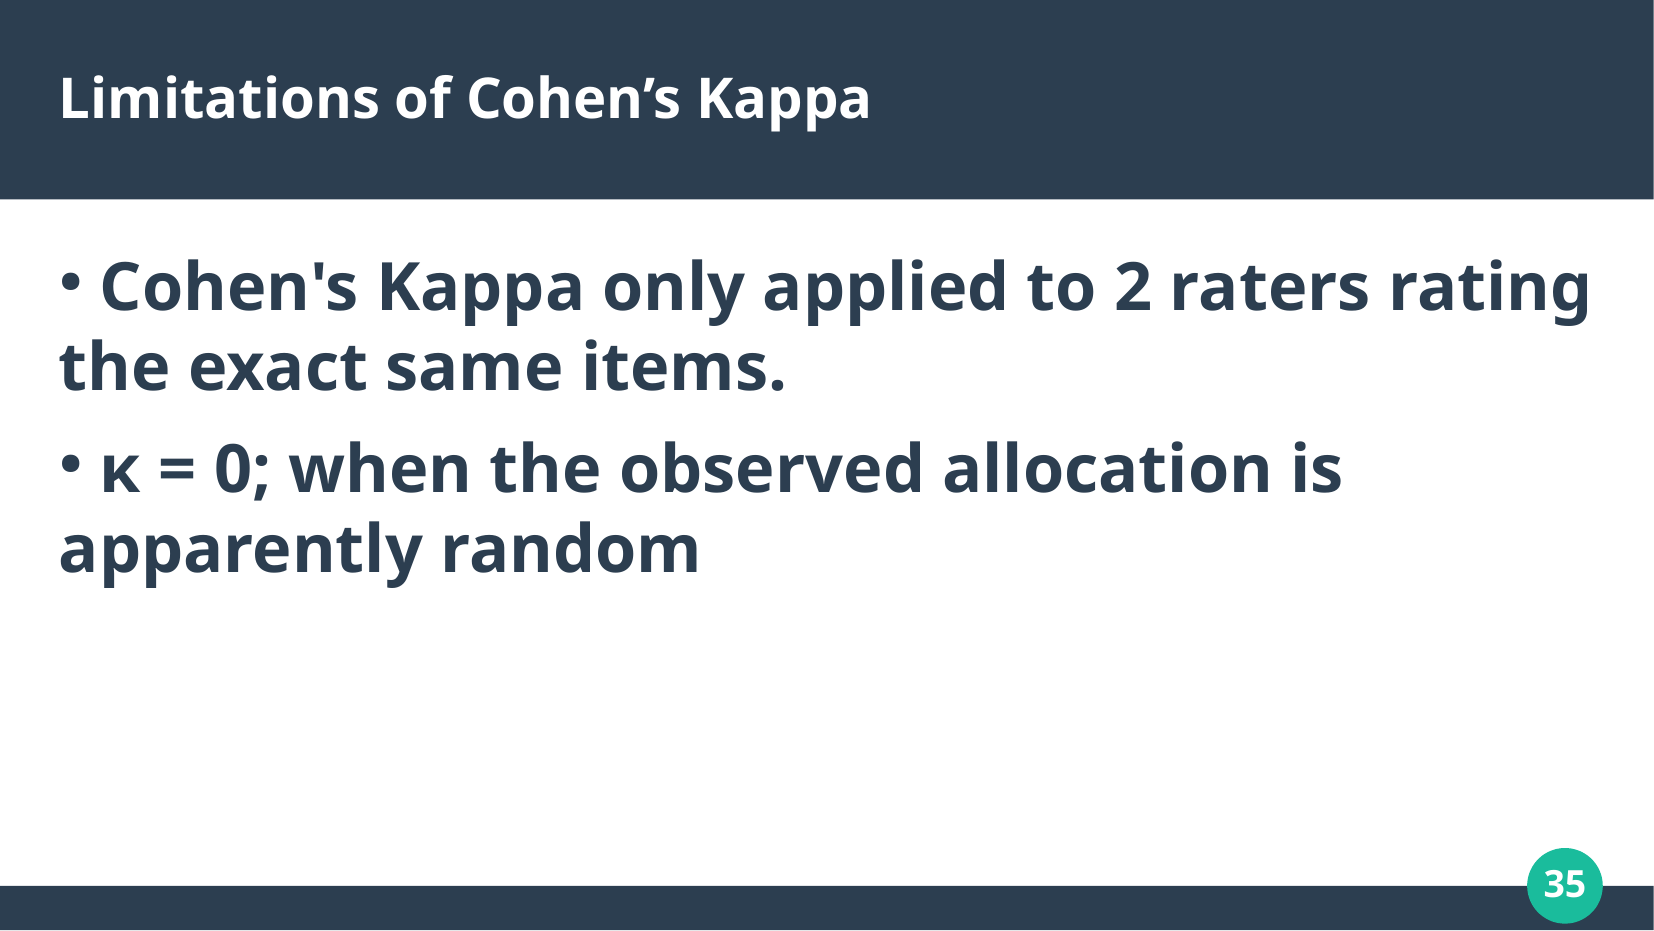

# Limitations of Cohen’s Kappa
 Cohen's Kappa only applied to 2 raters rating the exact same items.
 κ = 0; when the observed allocation is apparently random